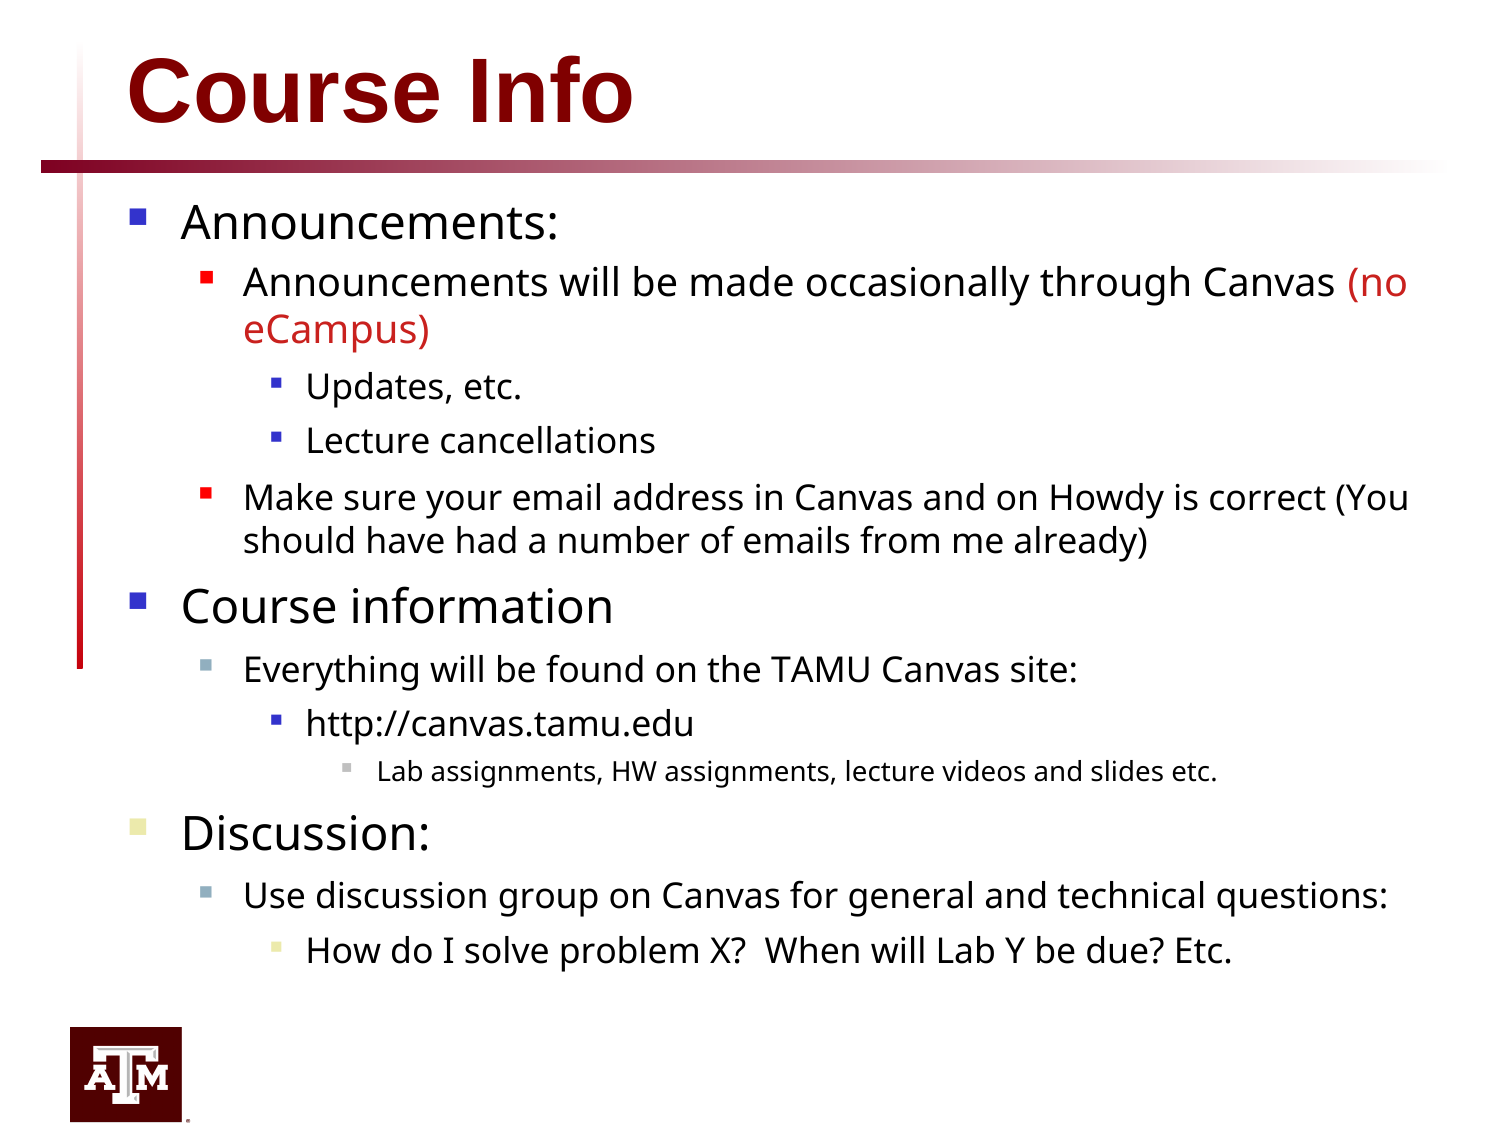

# Course Info
Announcements:
Announcements will be made occasionally through Canvas (no eCampus)
Updates, etc.
Lecture cancellations
Make sure your email address in Canvas and on Howdy is correct (You should have had a number of emails from me already)
Course information
Everything will be found on the TAMU Canvas site:
http://canvas.tamu.edu
Lab assignments, HW assignments, lecture videos and slides etc.
Discussion:
Use discussion group on Canvas for general and technical questions:
How do I solve problem X? When will Lab Y be due? Etc.